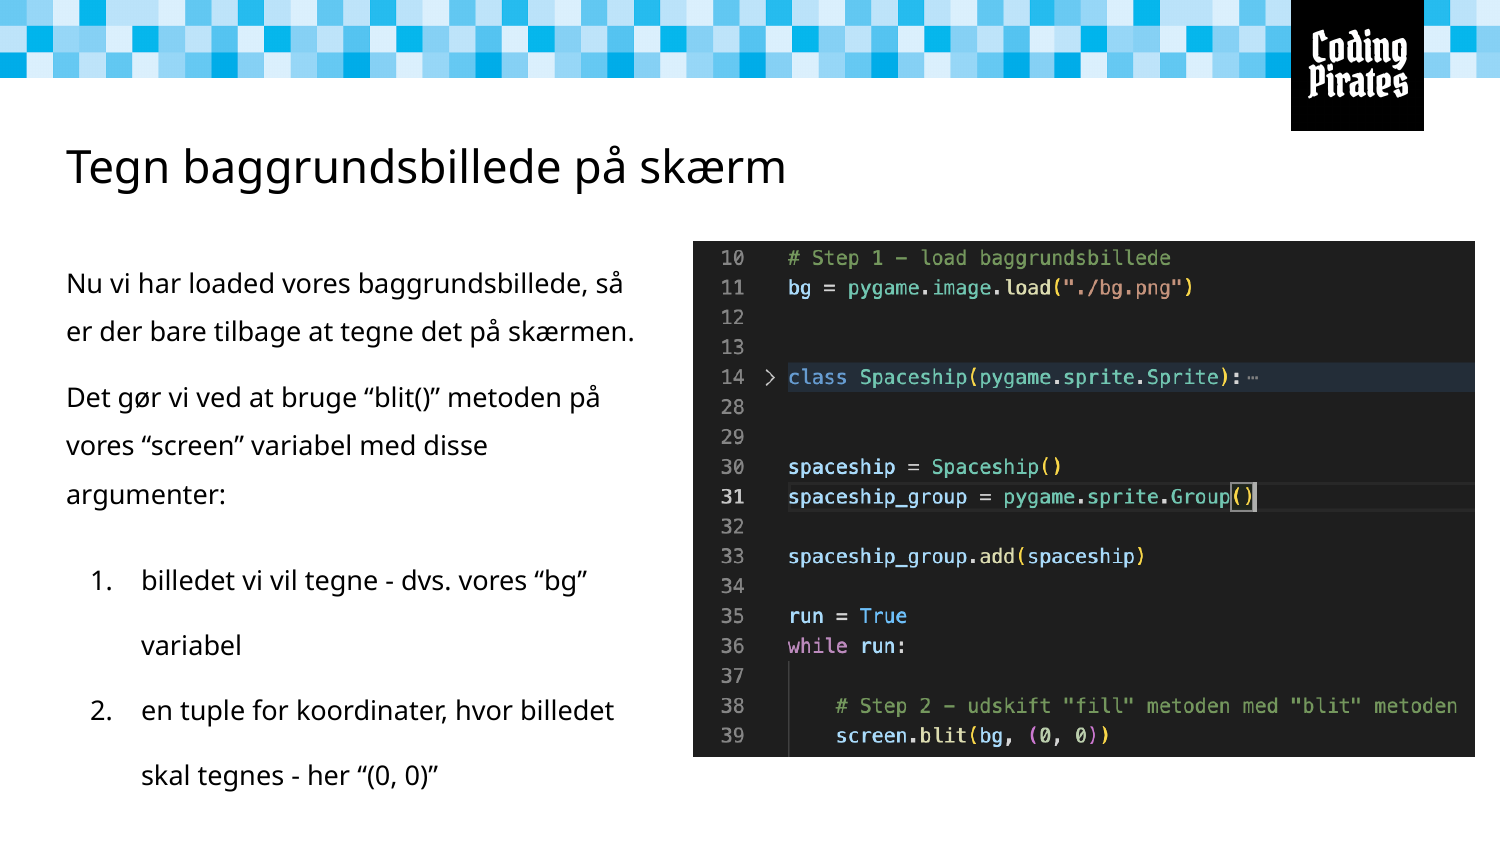

# Tegn baggrundsbillede på skærm
Nu vi har loaded vores baggrundsbillede, så er der bare tilbage at tegne det på skærmen.
Det gør vi ved at bruge “blit()” metoden på vores “screen” variabel med disse argumenter:
billedet vi vil tegne - dvs. vores “bg” variabel
en tuple for koordinater, hvor billedet skal tegnes - her “(0, 0)”